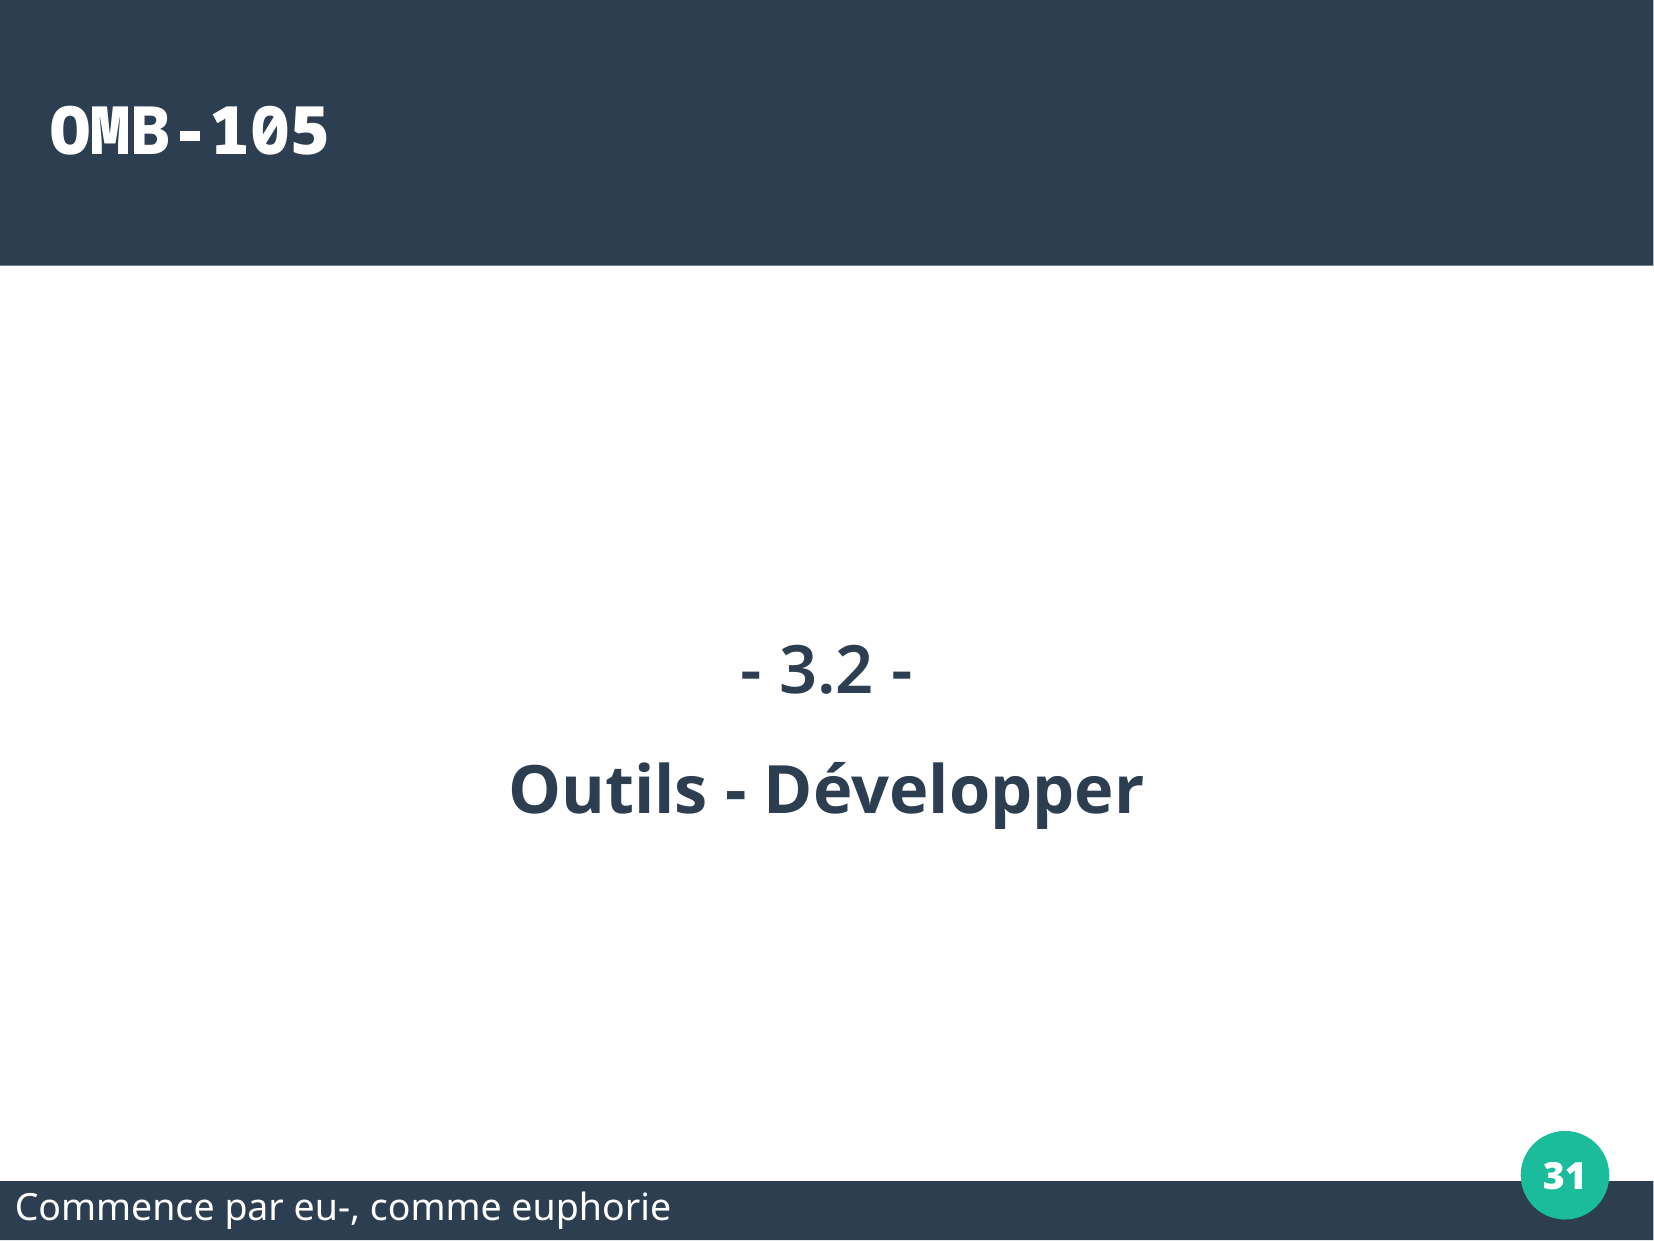

OMB-105
# - 3.2 -
Outils - Développer
31
Commence par eu-, comme euphorie